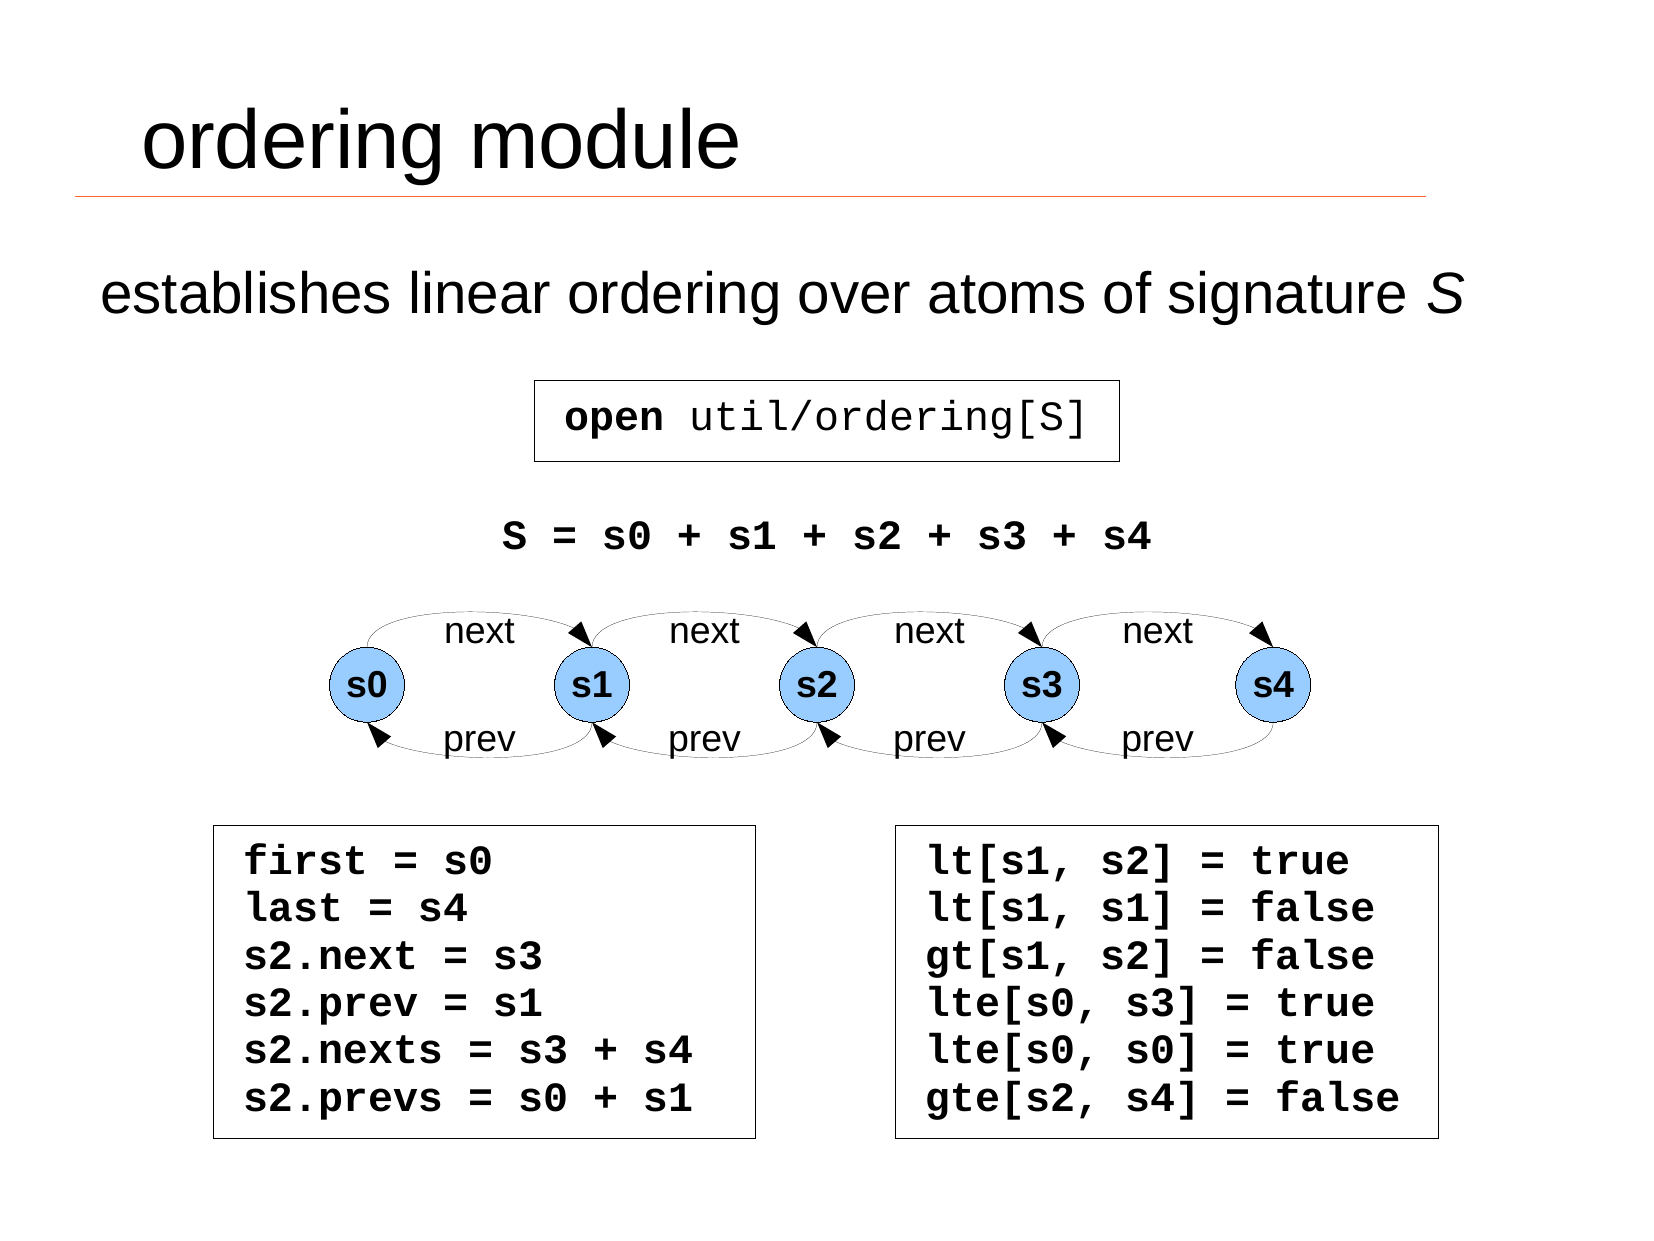

# ordering module
establishes linear ordering over atoms of signature S
open util/ordering[S]
S = s0 + s1 + s2 + s3 + s4
s0
s1
s2
s3
s4
first = s0
last = s4
s2.next = s3
s2.prev = s1
s2.nexts = s3 + s4
s2.prevs = s0 + s1
lt[s1, s2] = true
lt[s1, s1] = false
gt[s1, s2] = false
lte[s0, s3] = true
lte[s0, s0] = true
gte[s2, s4] = false